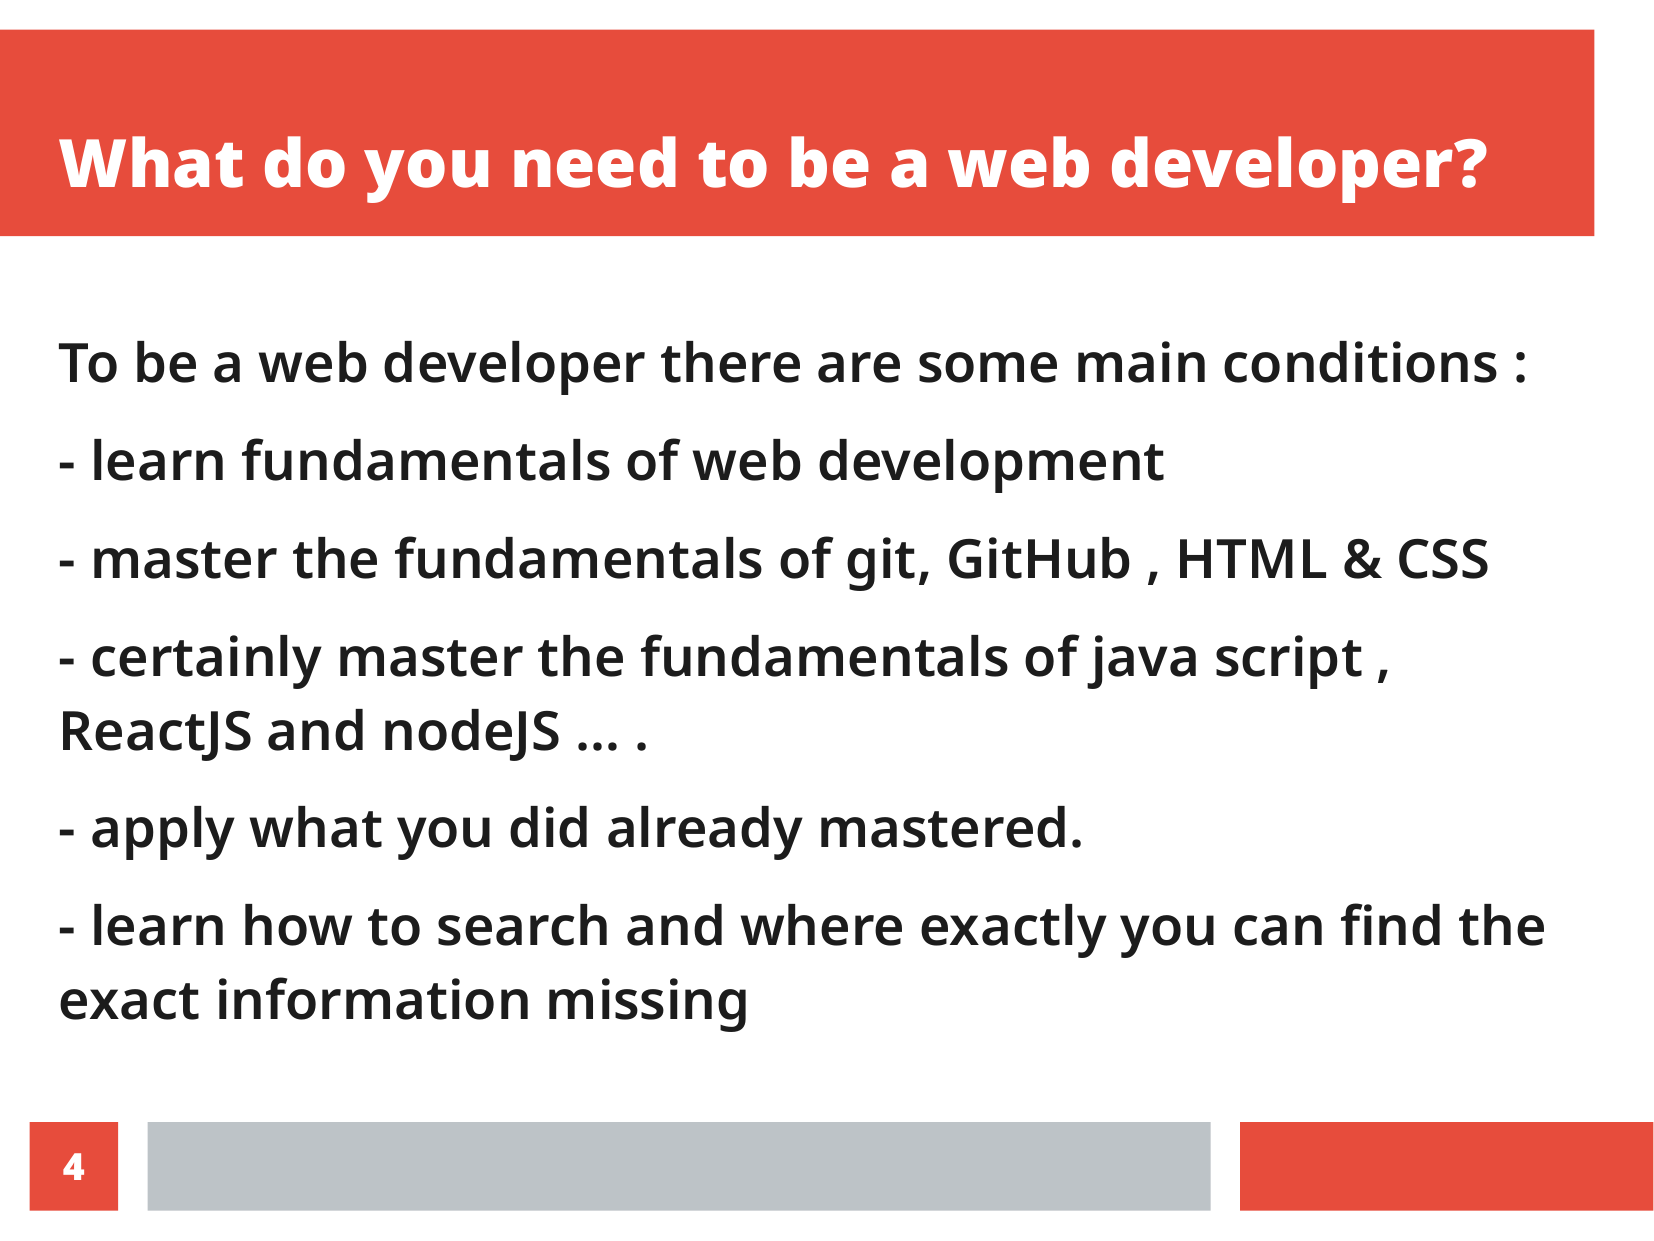

# What do you need to be a web developer?
To be a web developer there are some main conditions :
- learn fundamentals of web development
- master the fundamentals of git, GitHub , HTML & CSS
- certainly master the fundamentals of java script , ReactJS and nodeJS … .
- apply what you did already mastered.
- learn how to search and where exactly you can find the exact information missing
4